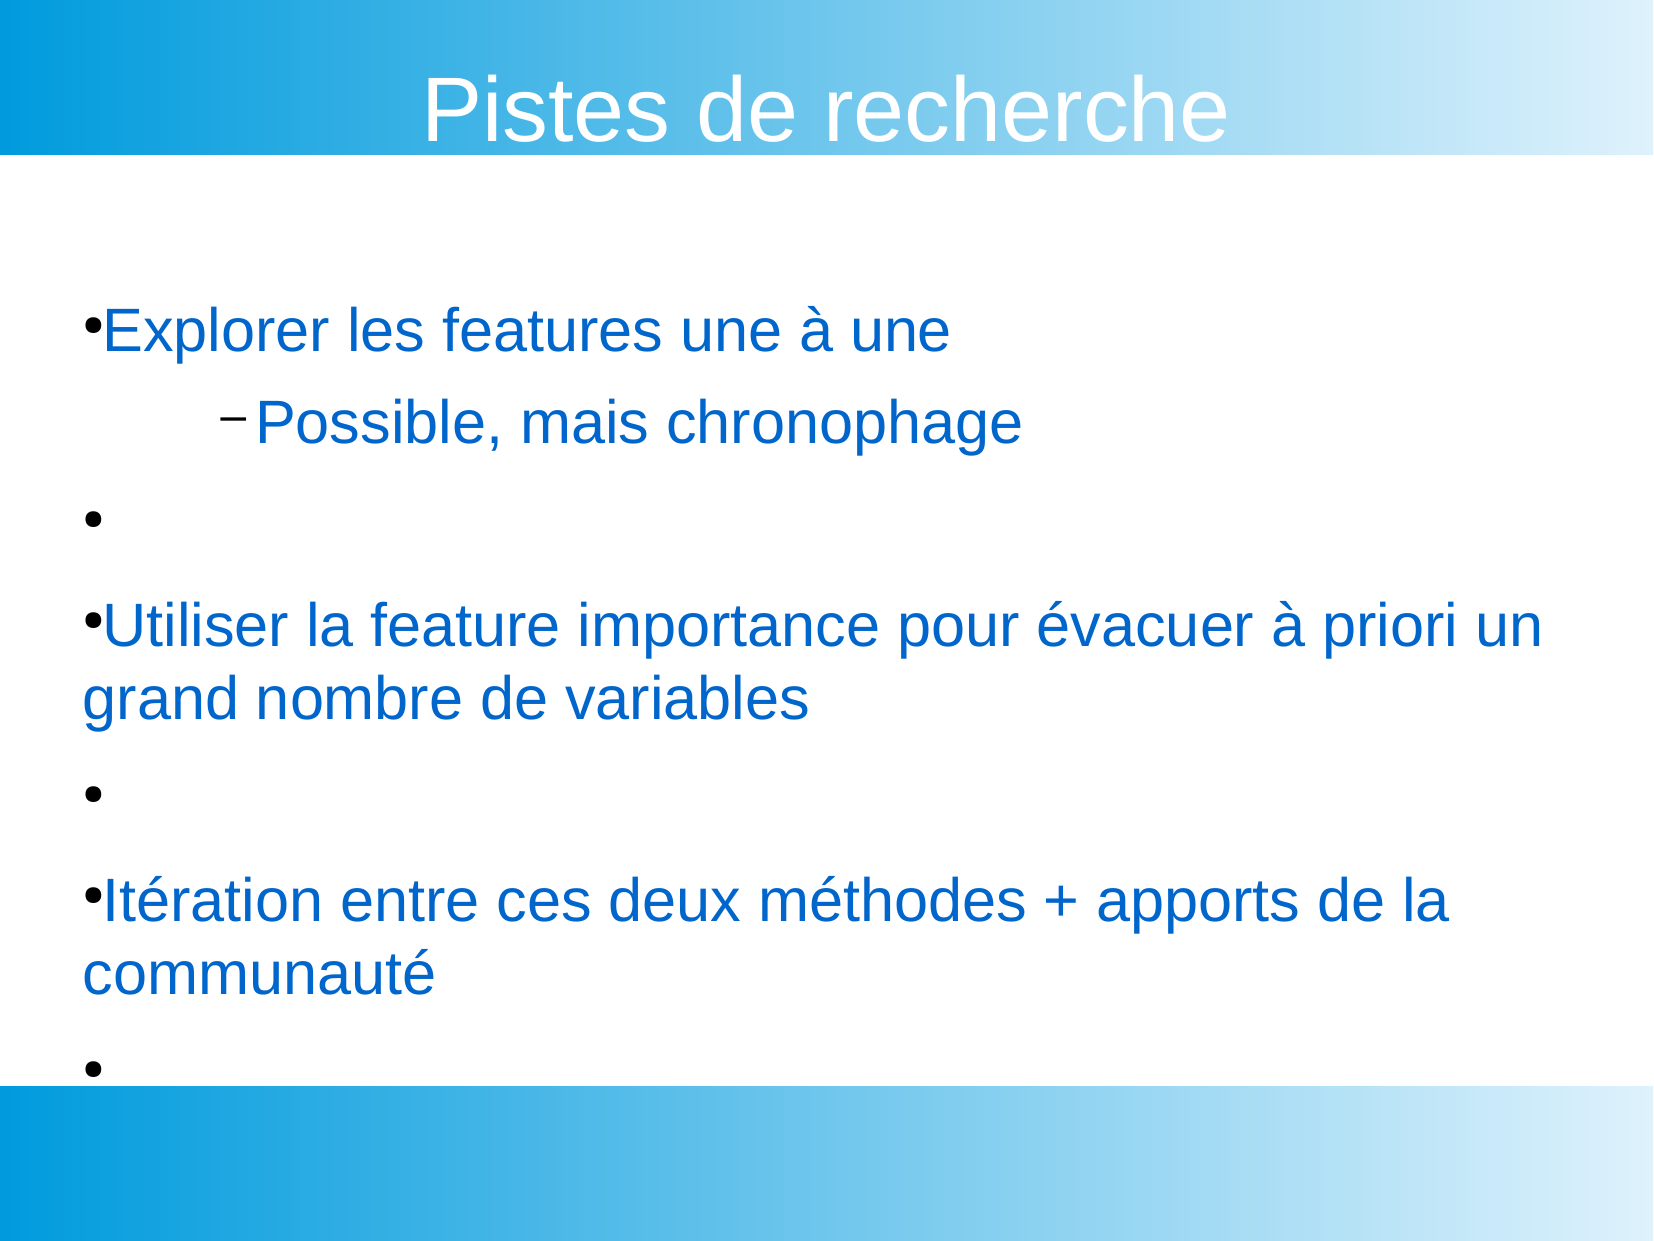

# Pistes de recherche
Explorer les features une à une
Possible, mais chronophage
Utiliser la feature importance pour évacuer à priori un grand nombre de variables
Itération entre ces deux méthodes + apports de la communauté